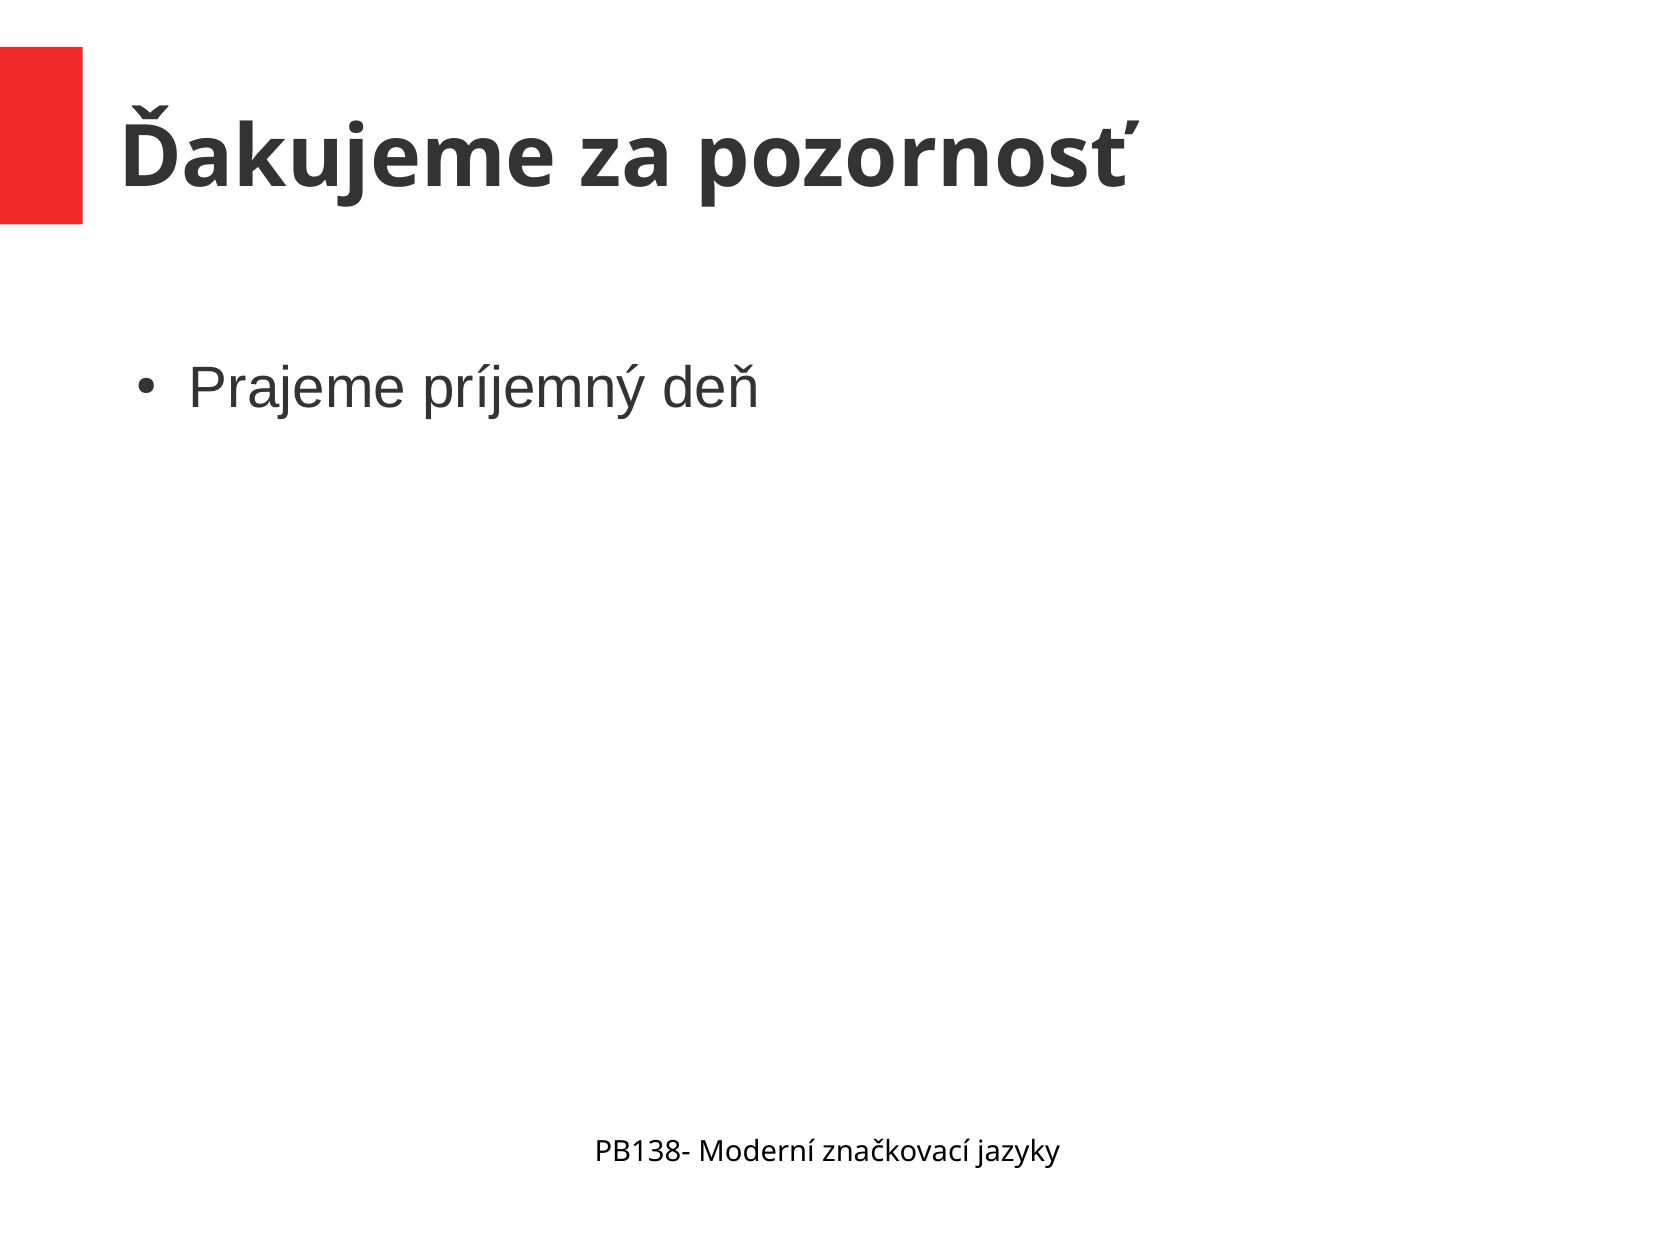

# Ďakujeme za pozornosť
Prajeme príjemný deň
PB138- Moderní značkovací jazyky